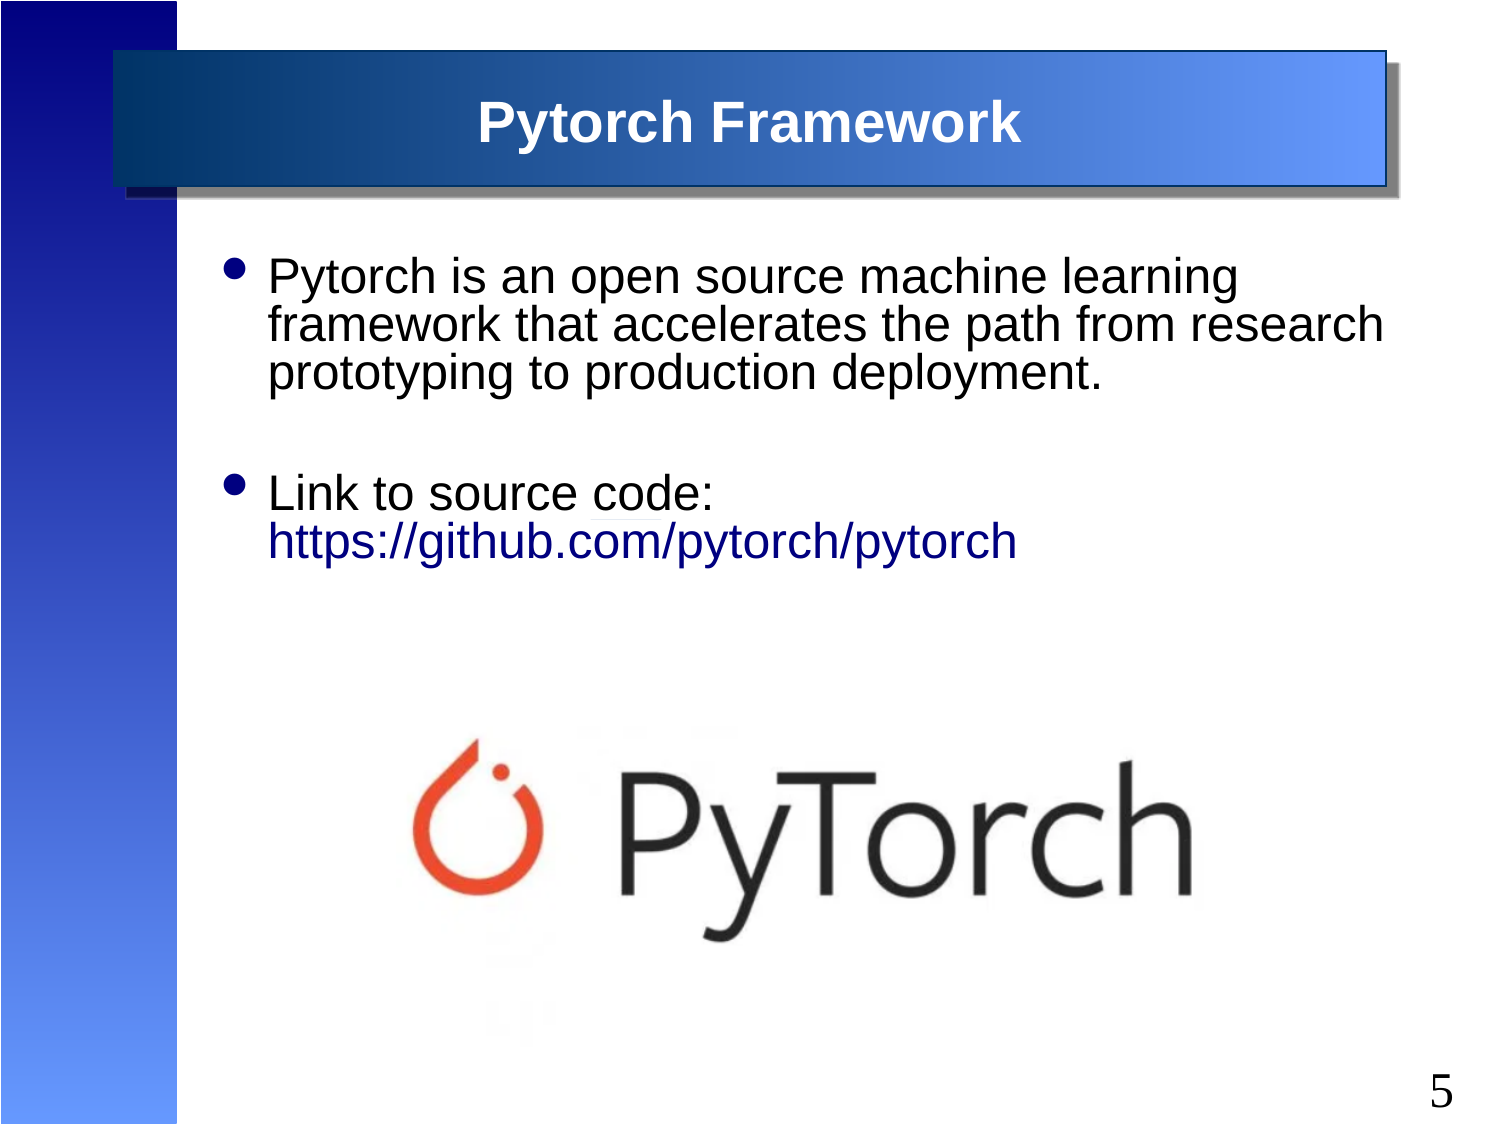

# Pytorch Framework
Pytorch is an open source machine learning framework that accelerates the path from research prototyping to production deployment.
Link to source code: https://github.com/pytorch/pytorch